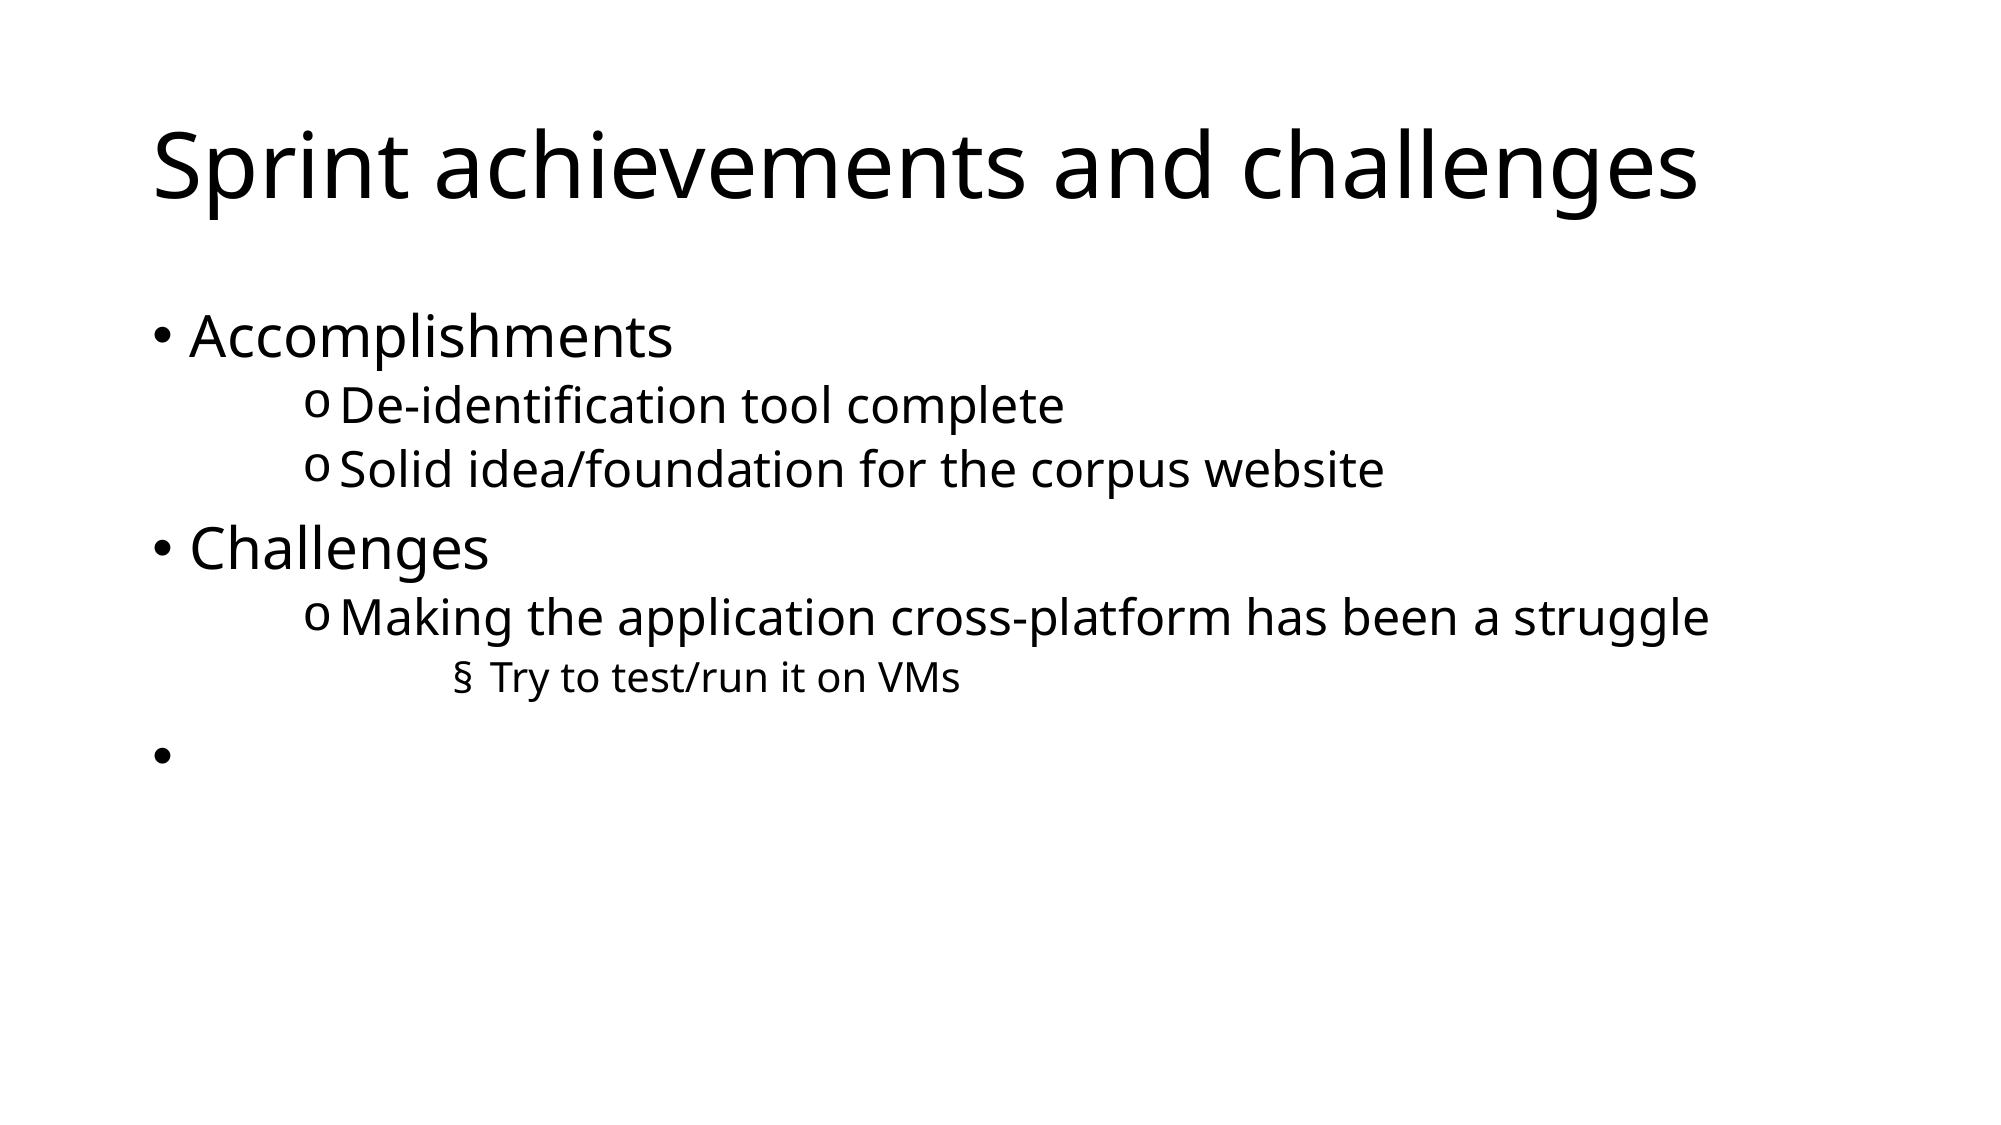

# Sprint achievements and challenges
Accomplishments
De-identification tool complete
Solid idea/foundation for the corpus website
Challenges
Making the application cross-platform has been a struggle
Try to test/run it on VMs